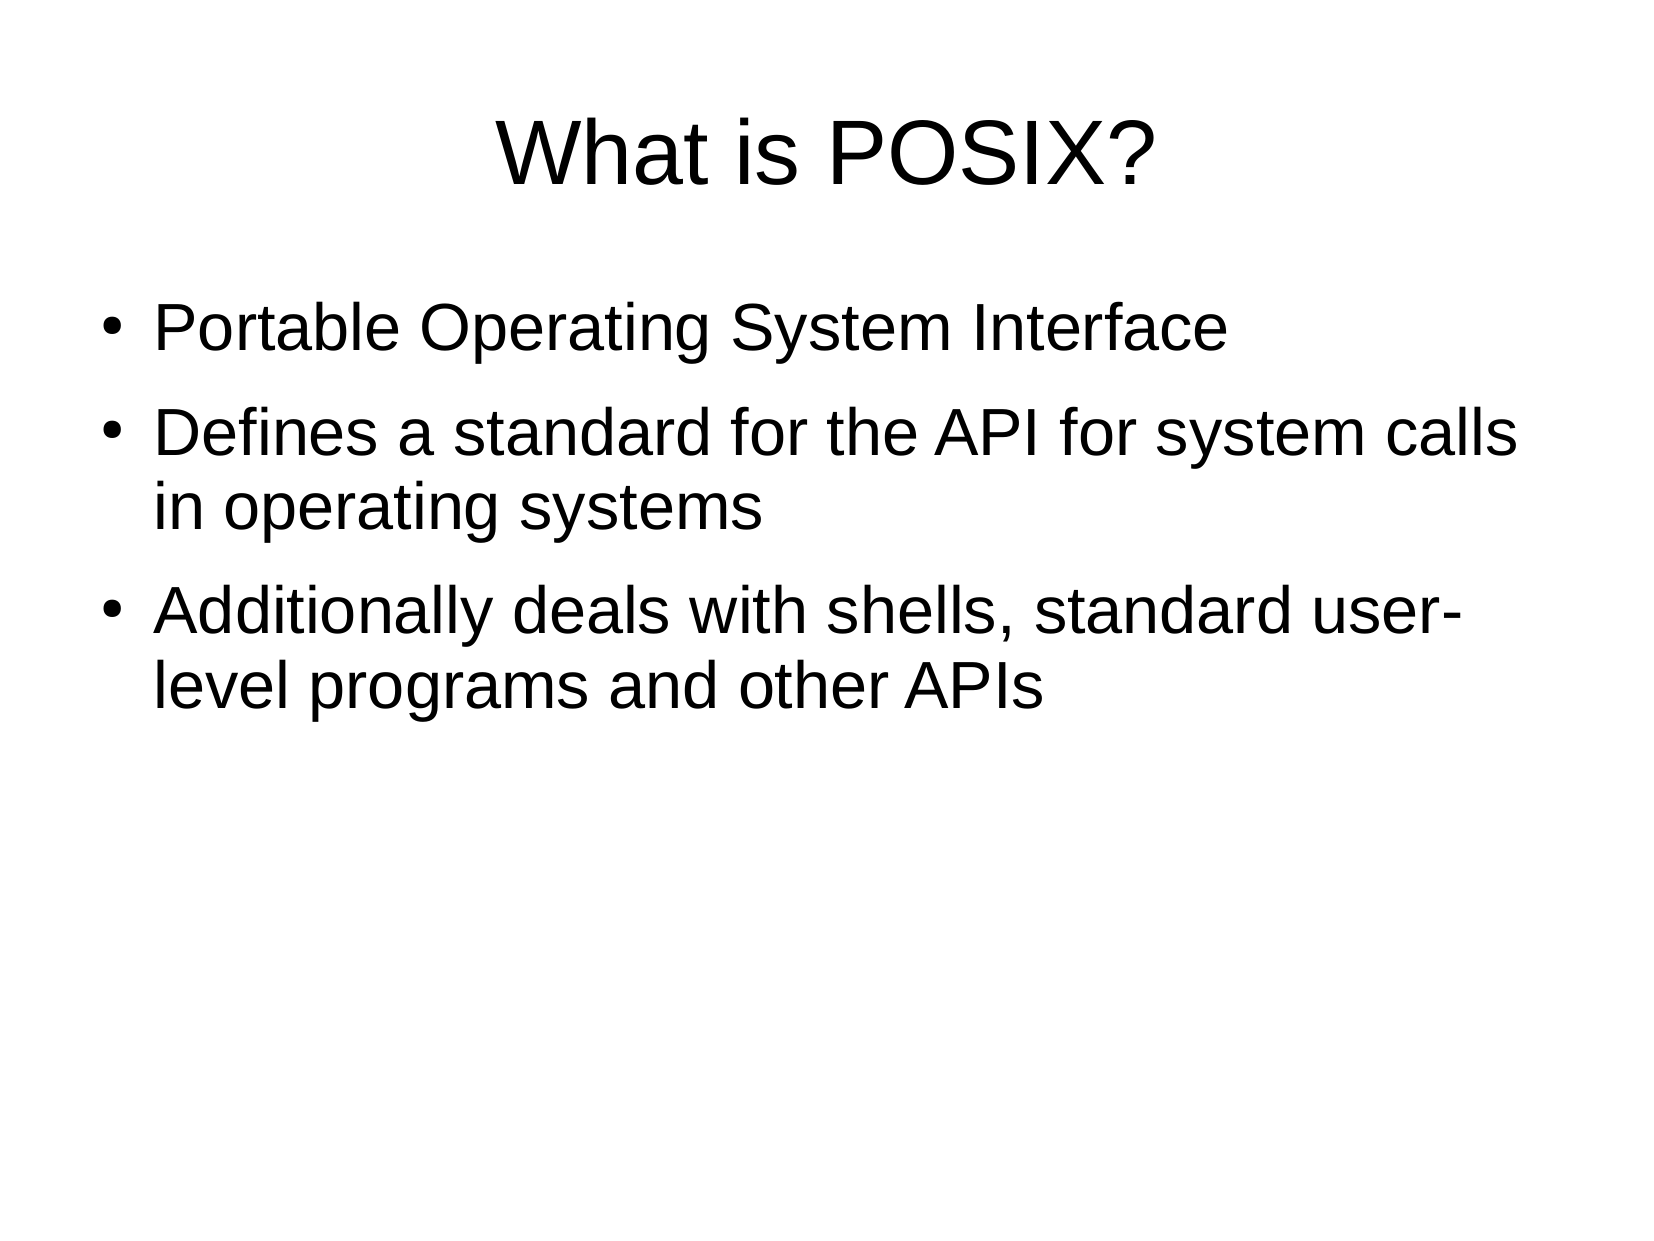

# What is POSIX?
Portable Operating System Interface
Defines a standard for the API for system calls in operating systems
Additionally deals with shells, standard user-level programs and other APIs